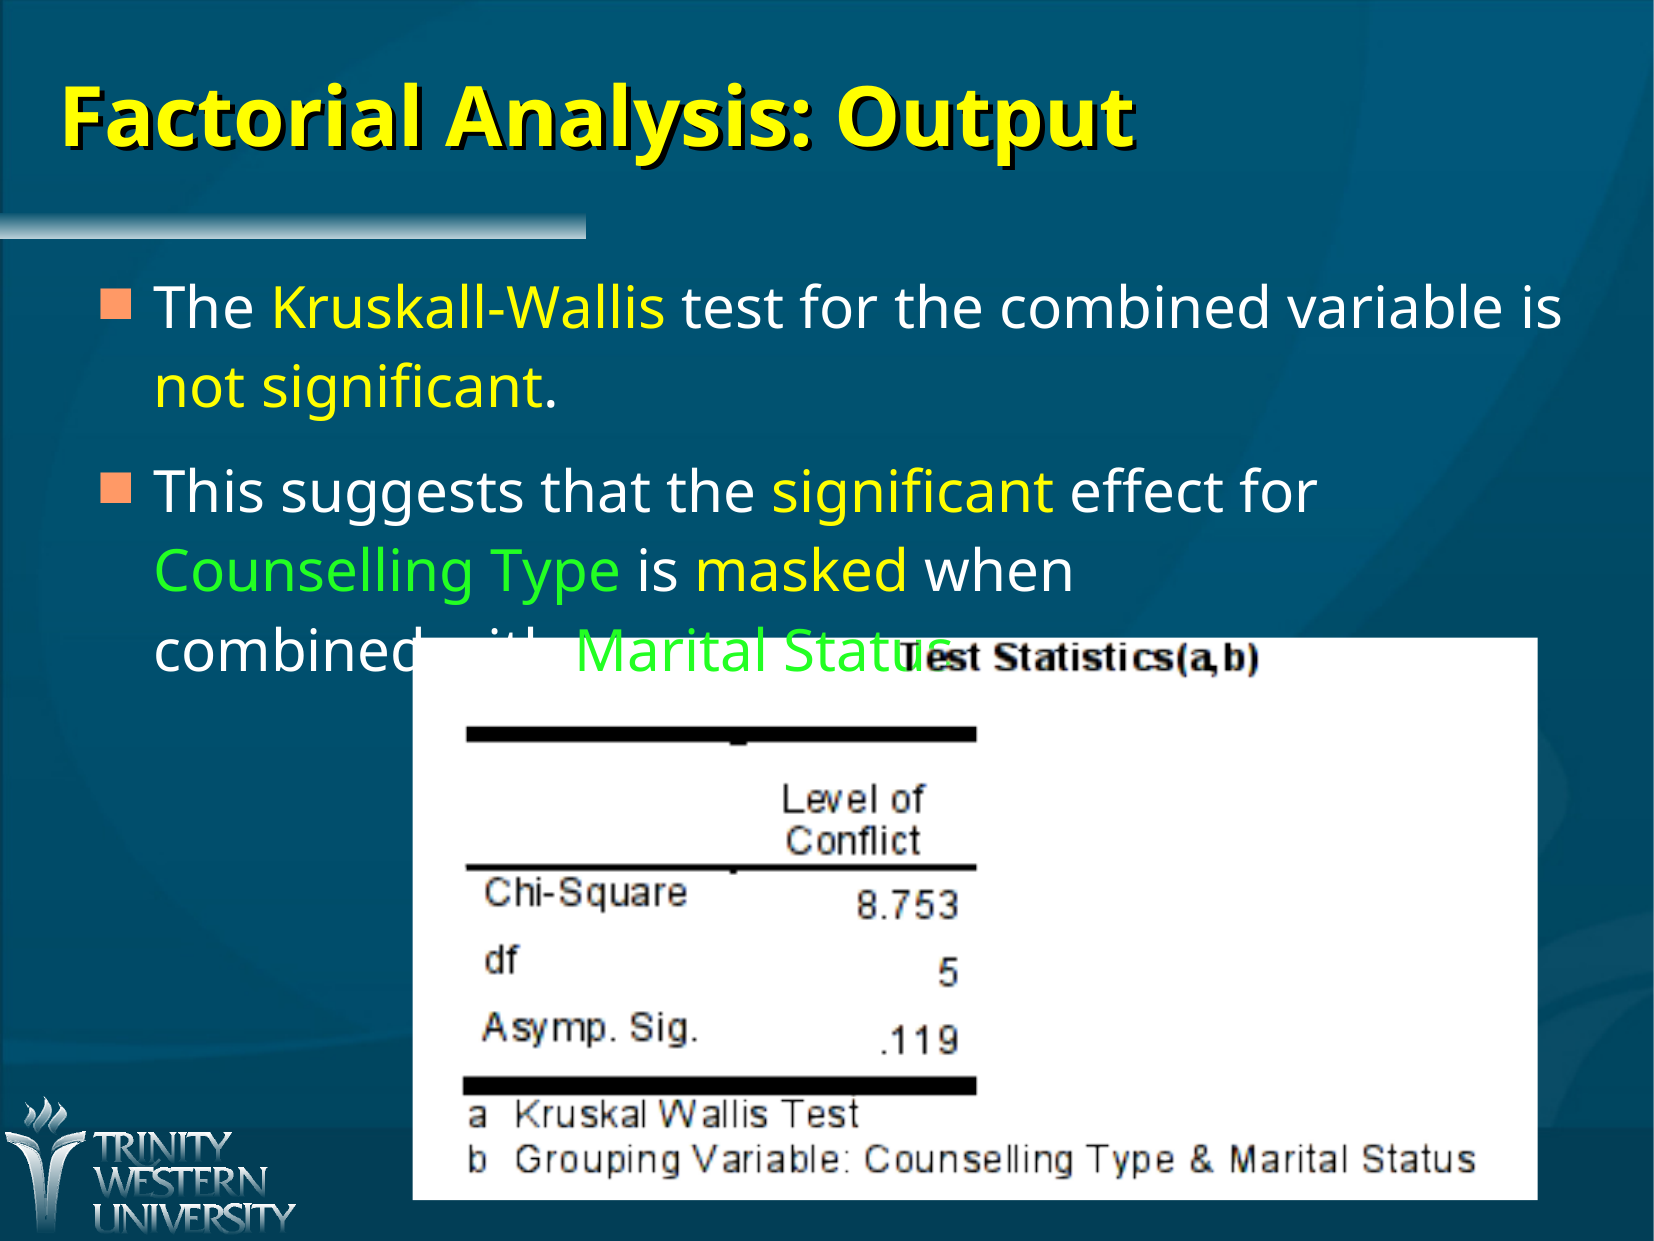

Factorial Analysis: Output
# The Kruskall-Wallis test for the combined variable is not significant.
This suggests that the significant effect for Counselling Type is masked when
combined with Marital Status.